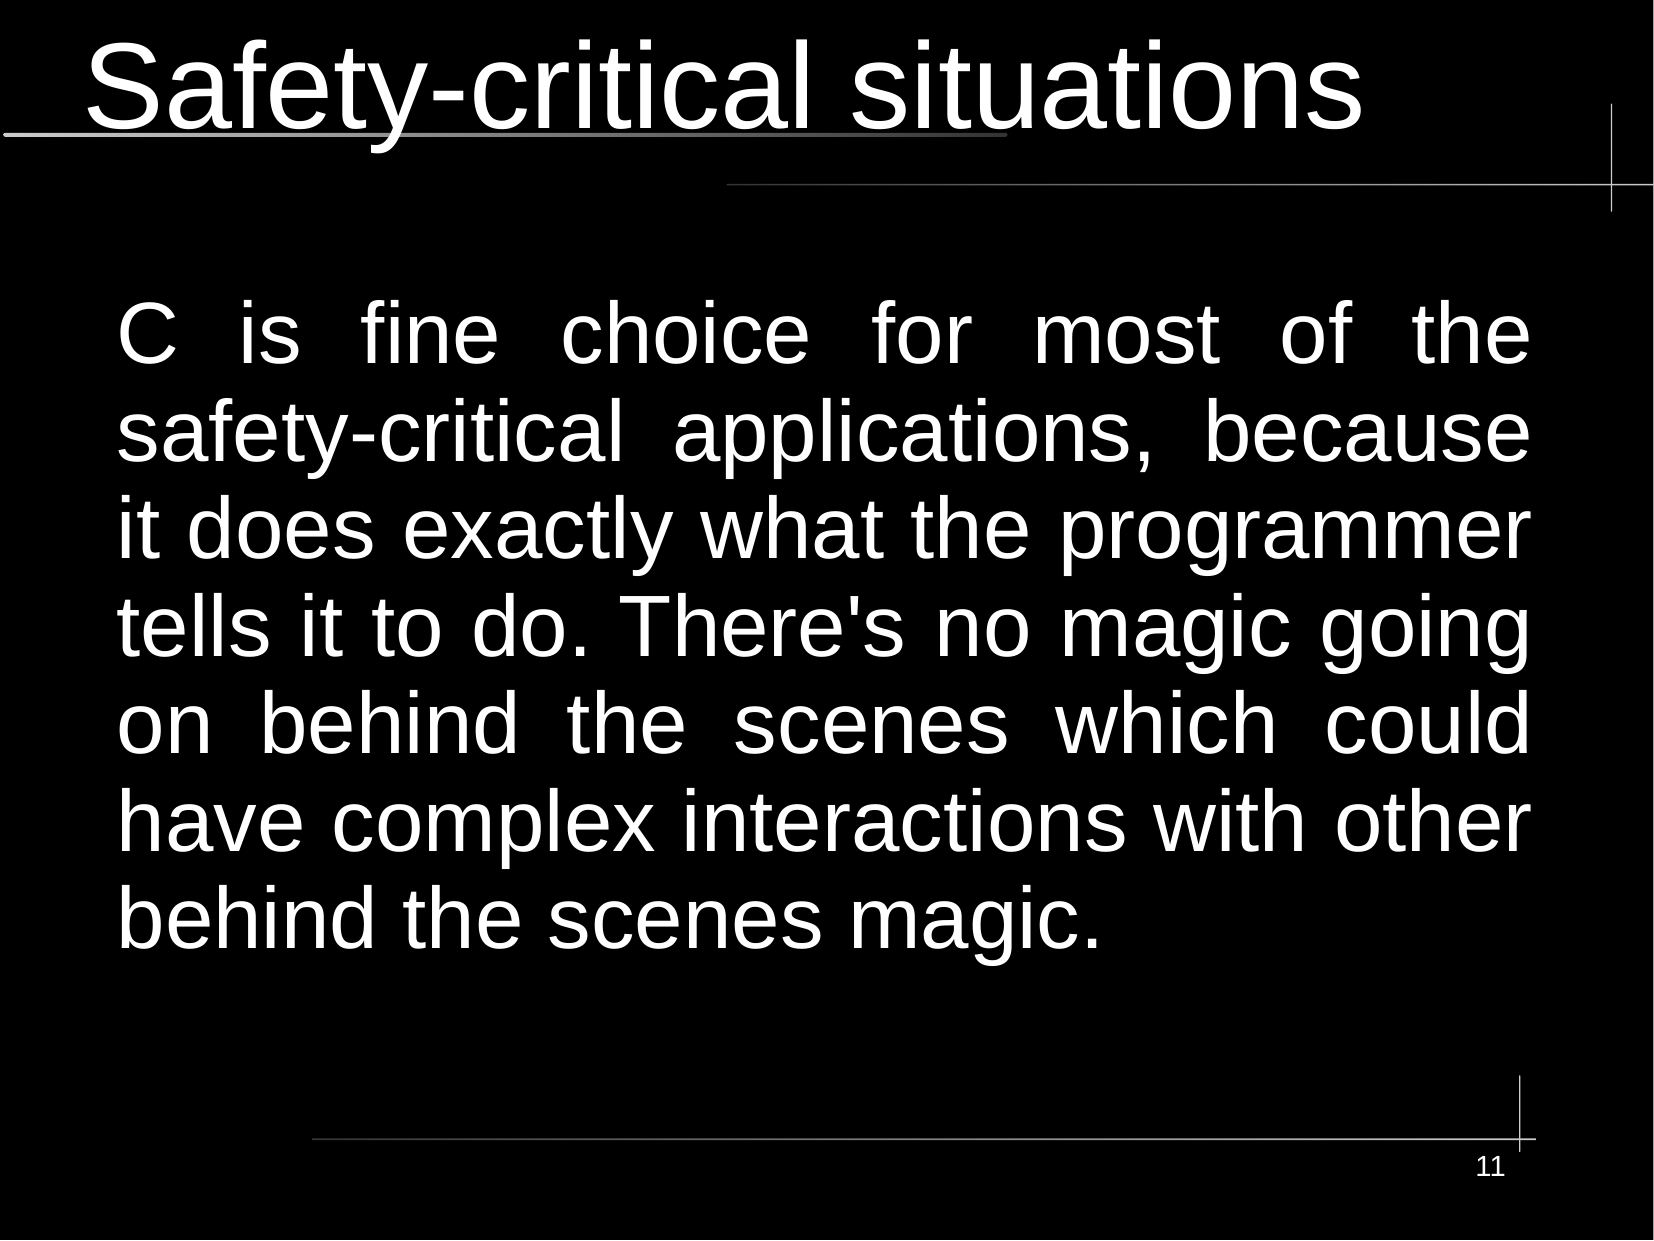

# Safety-critical situations
C is fine choice for most of the safety-critical applications, because it does exactly what the programmer tells it to do. There's no magic going on behind the scenes which could have complex interactions with other behind the scenes magic.
11